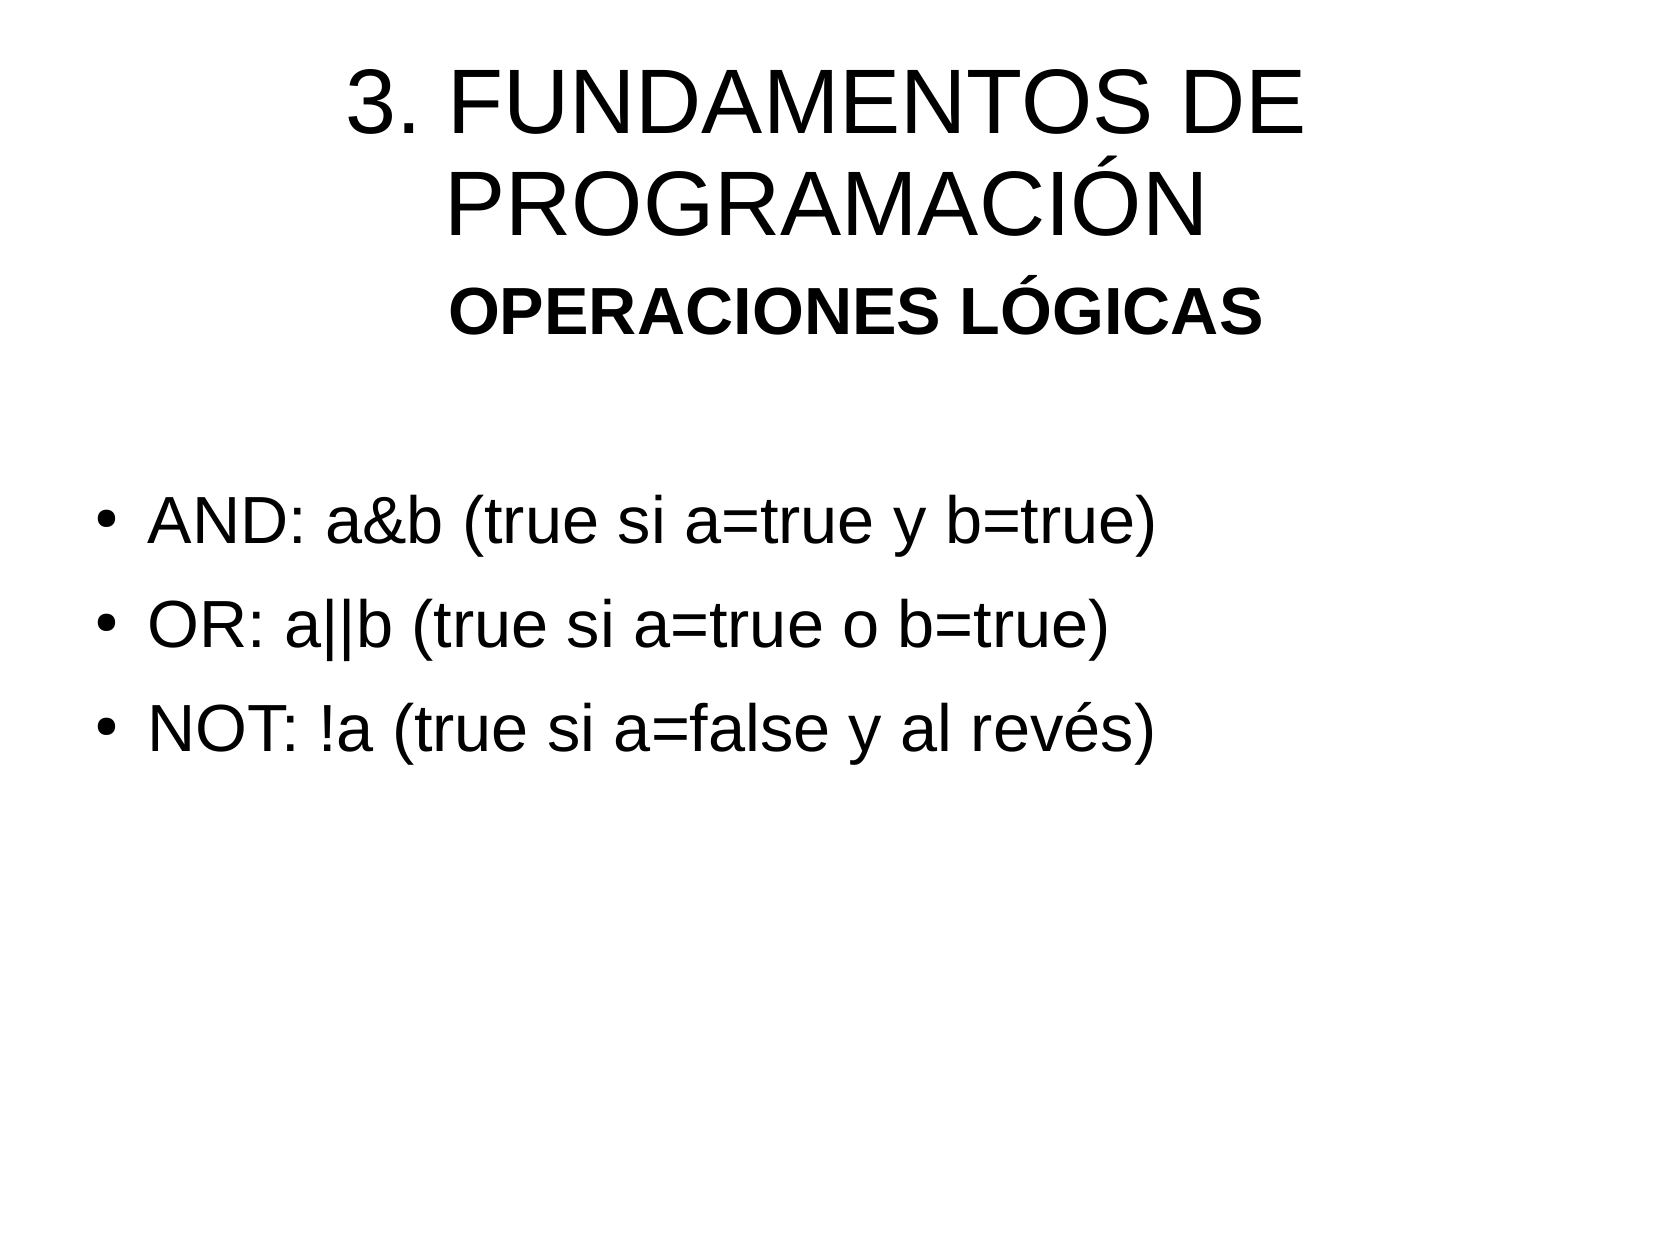

# 3. FUNDAMENTOS DE PROGRAMACIÓN
OPERACIONES LÓGICAS
AND: a&b (true si a=true y b=true)
OR: a||b (true si a=true o b=true)
NOT: !a (true si a=false y al revés)